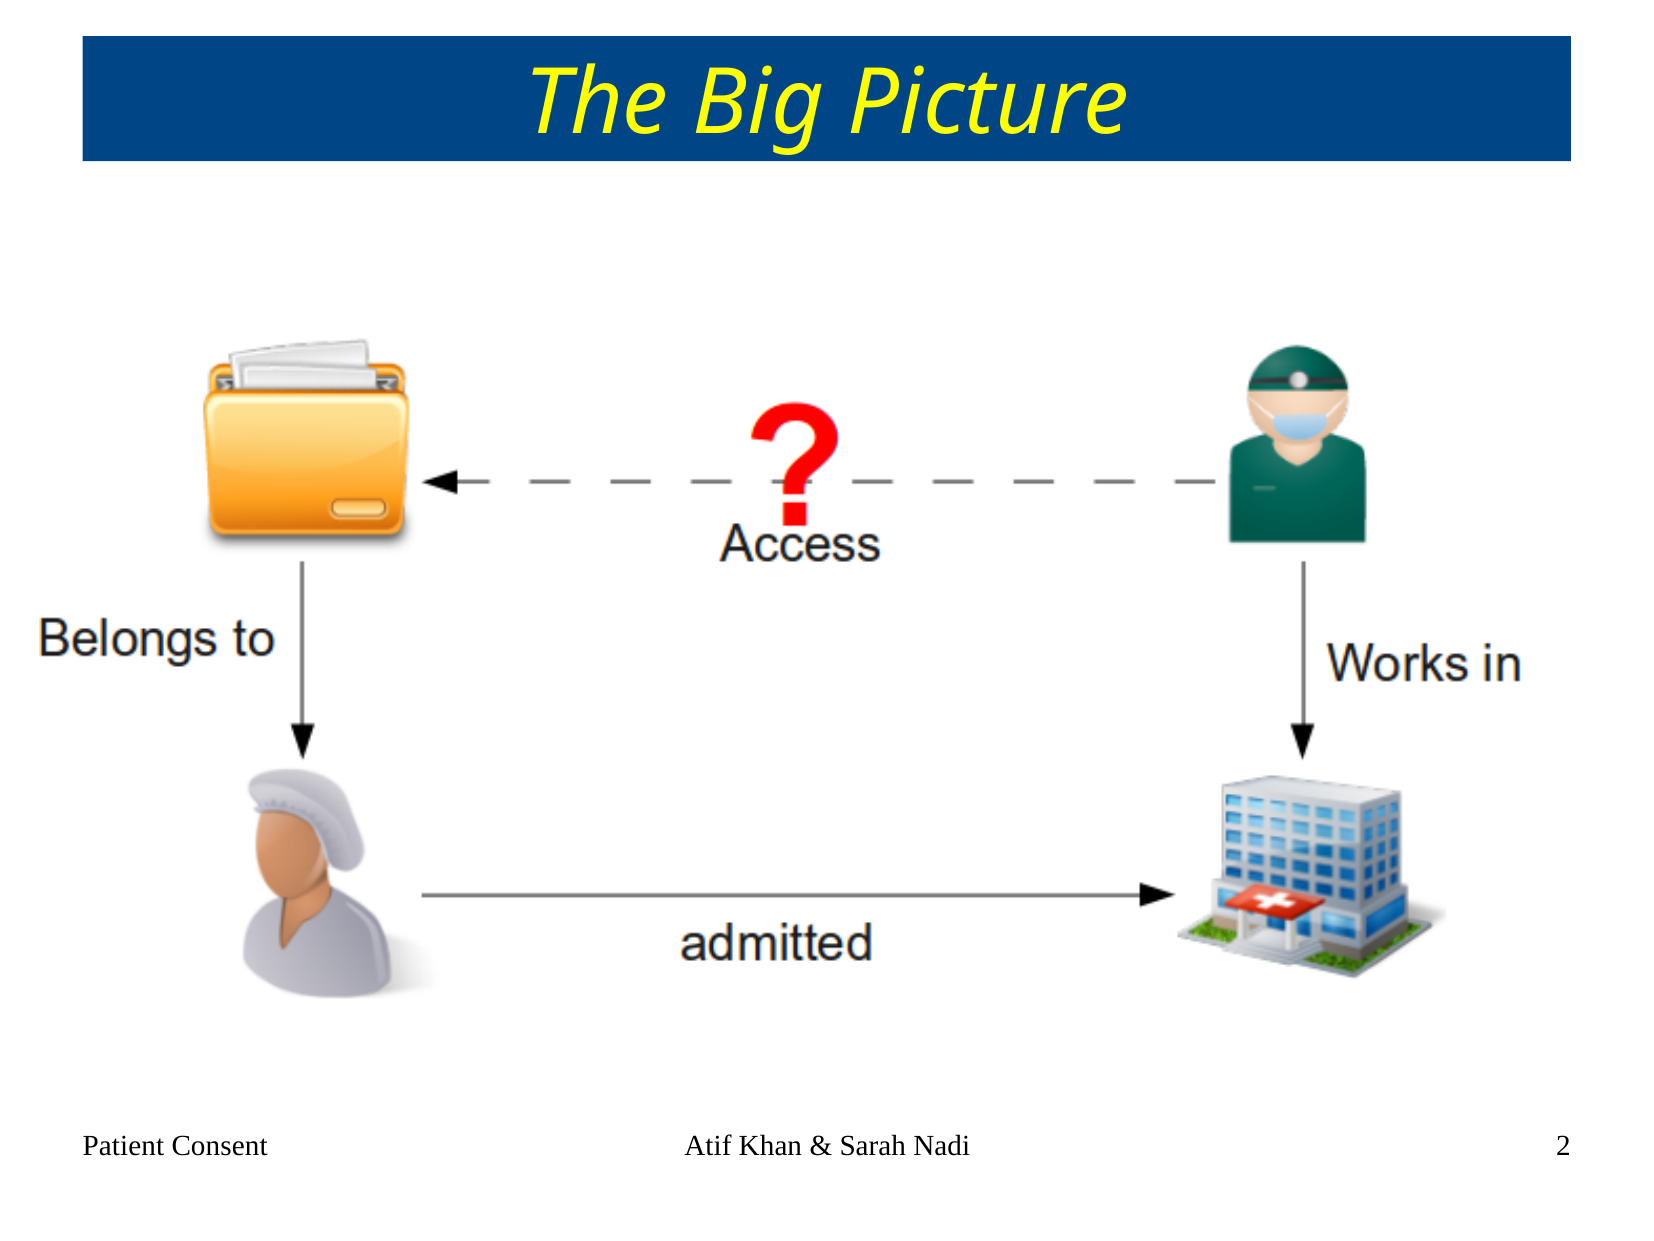

# The Big Picture
Patient Consent
Atif Khan & Sarah Nadi
2